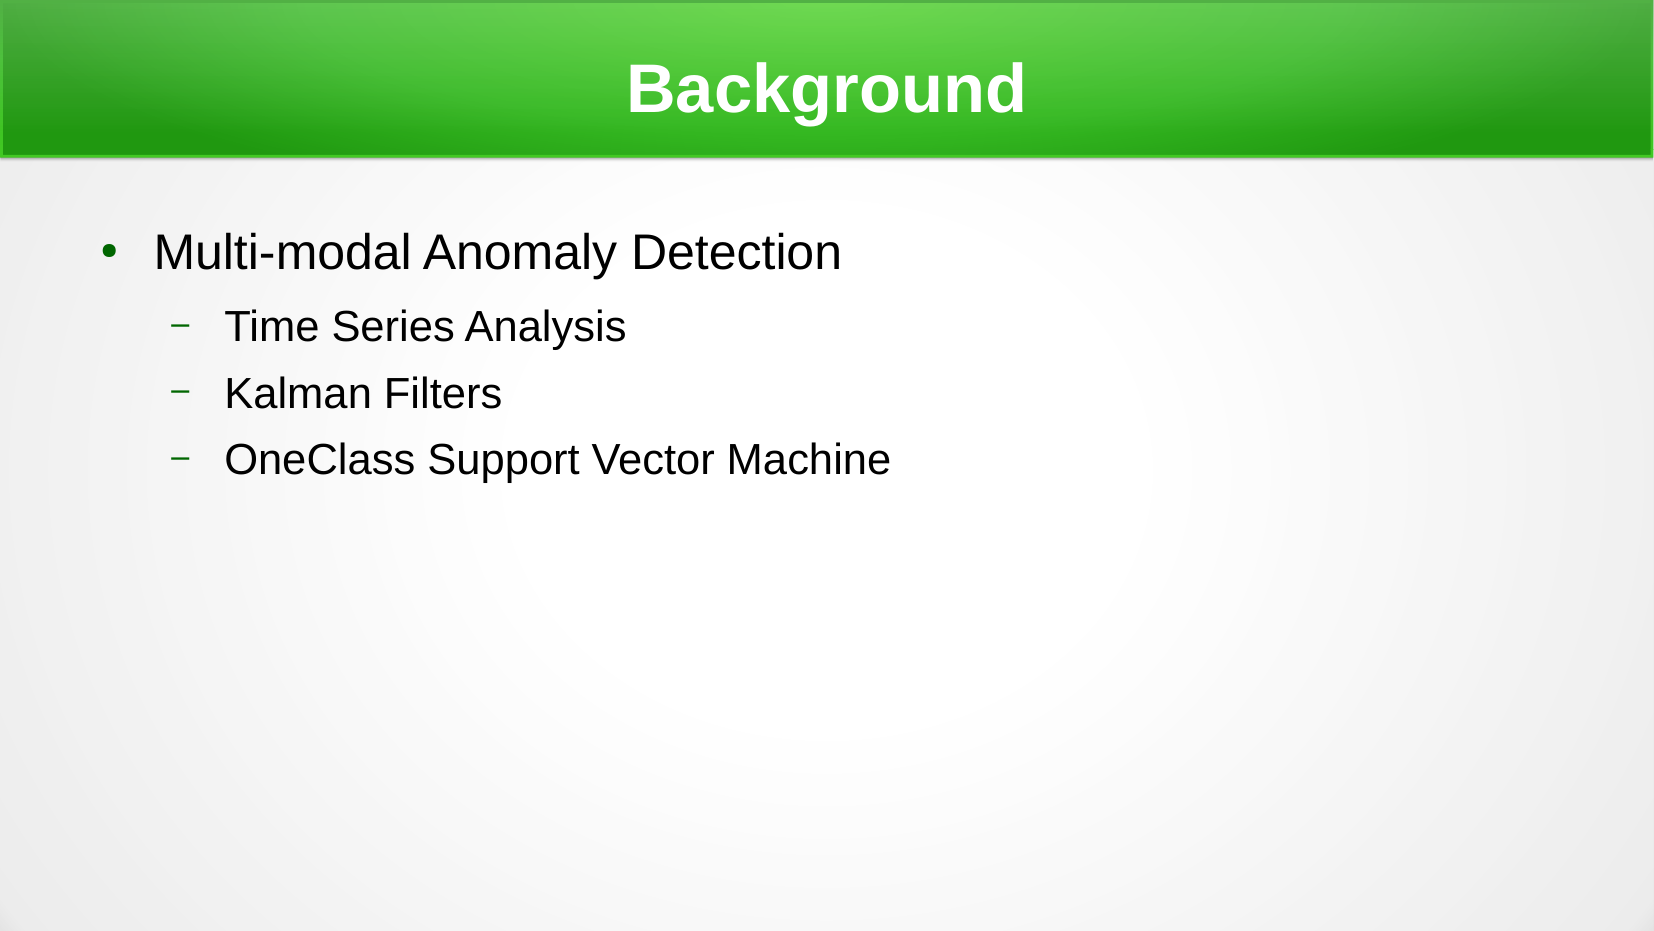

# Background
Multi-modal Anomaly Detection
Time Series Analysis
Kalman Filters
OneClass Support Vector Machine